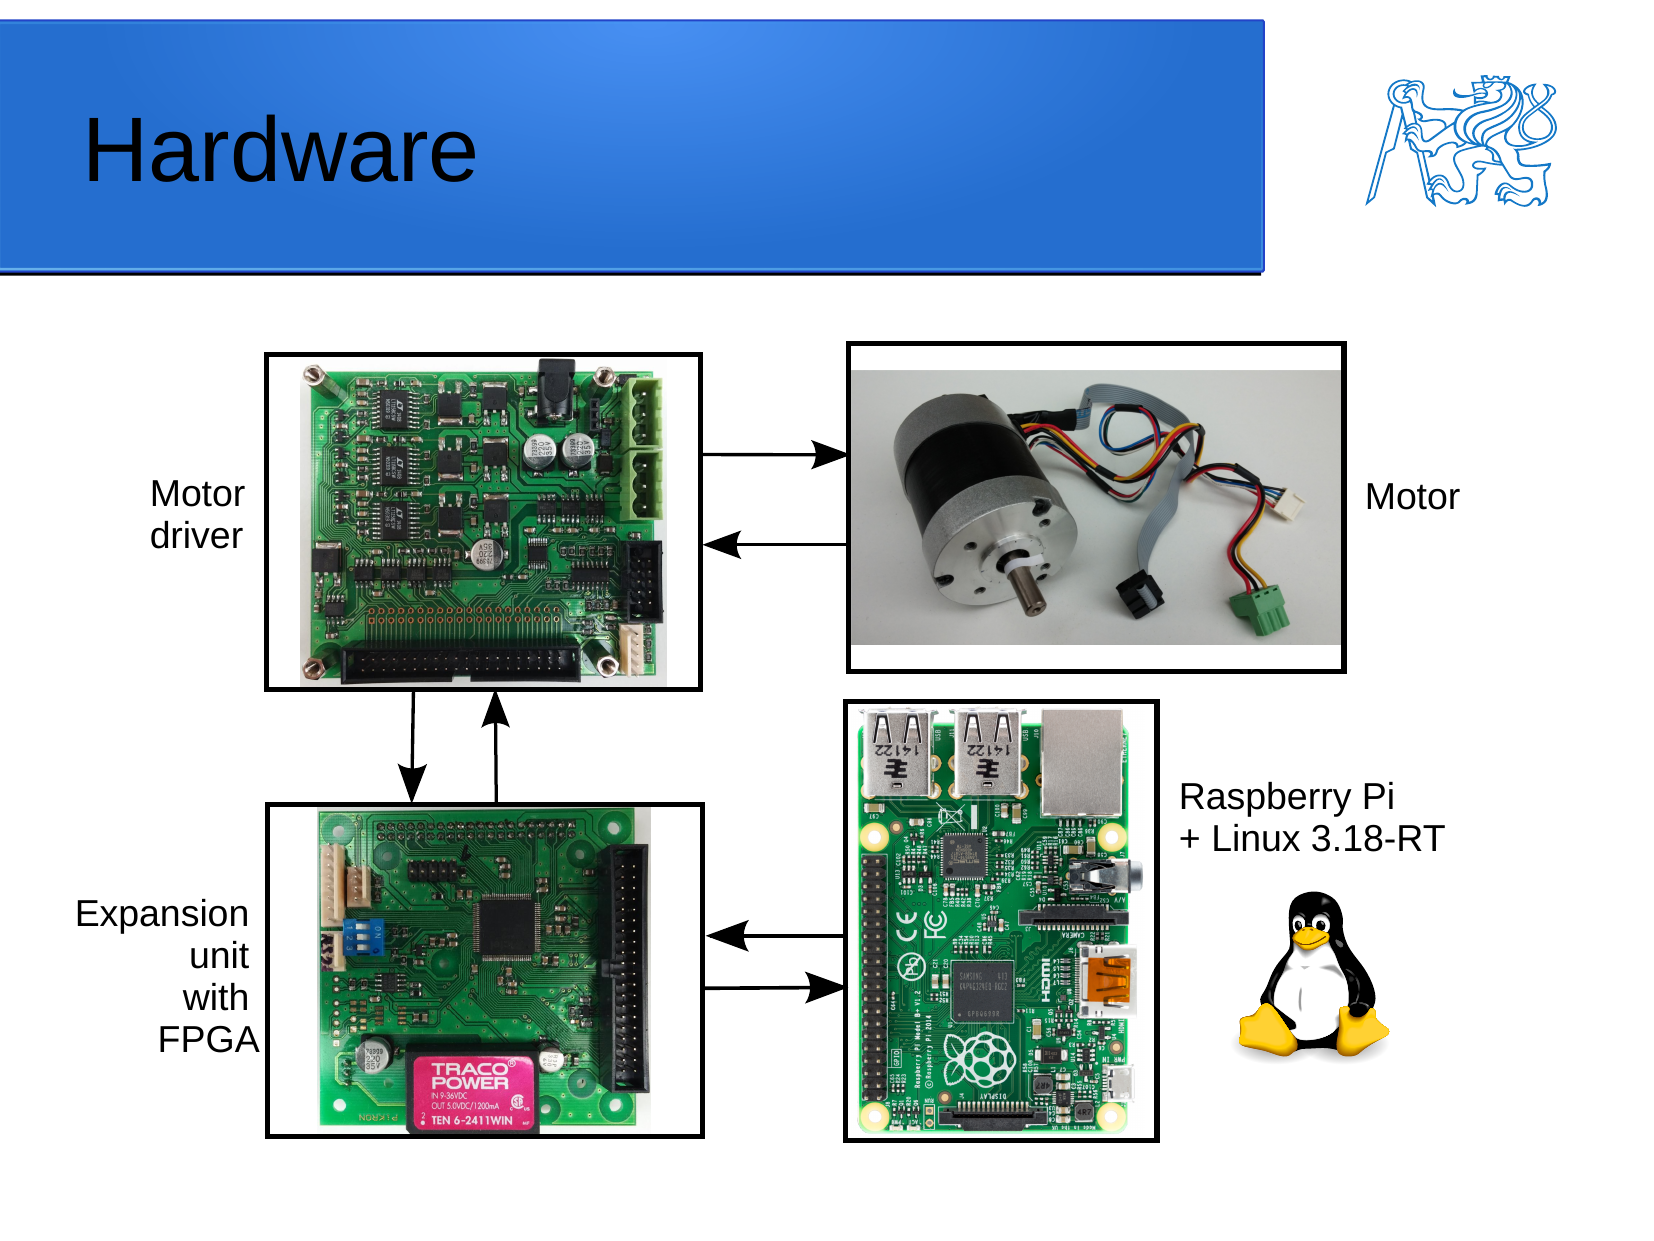

# Hardware
Motor
driver
Motor
Raspberry Pi
+ Linux 3.18-RT
Expansion
unit
with
FPGA